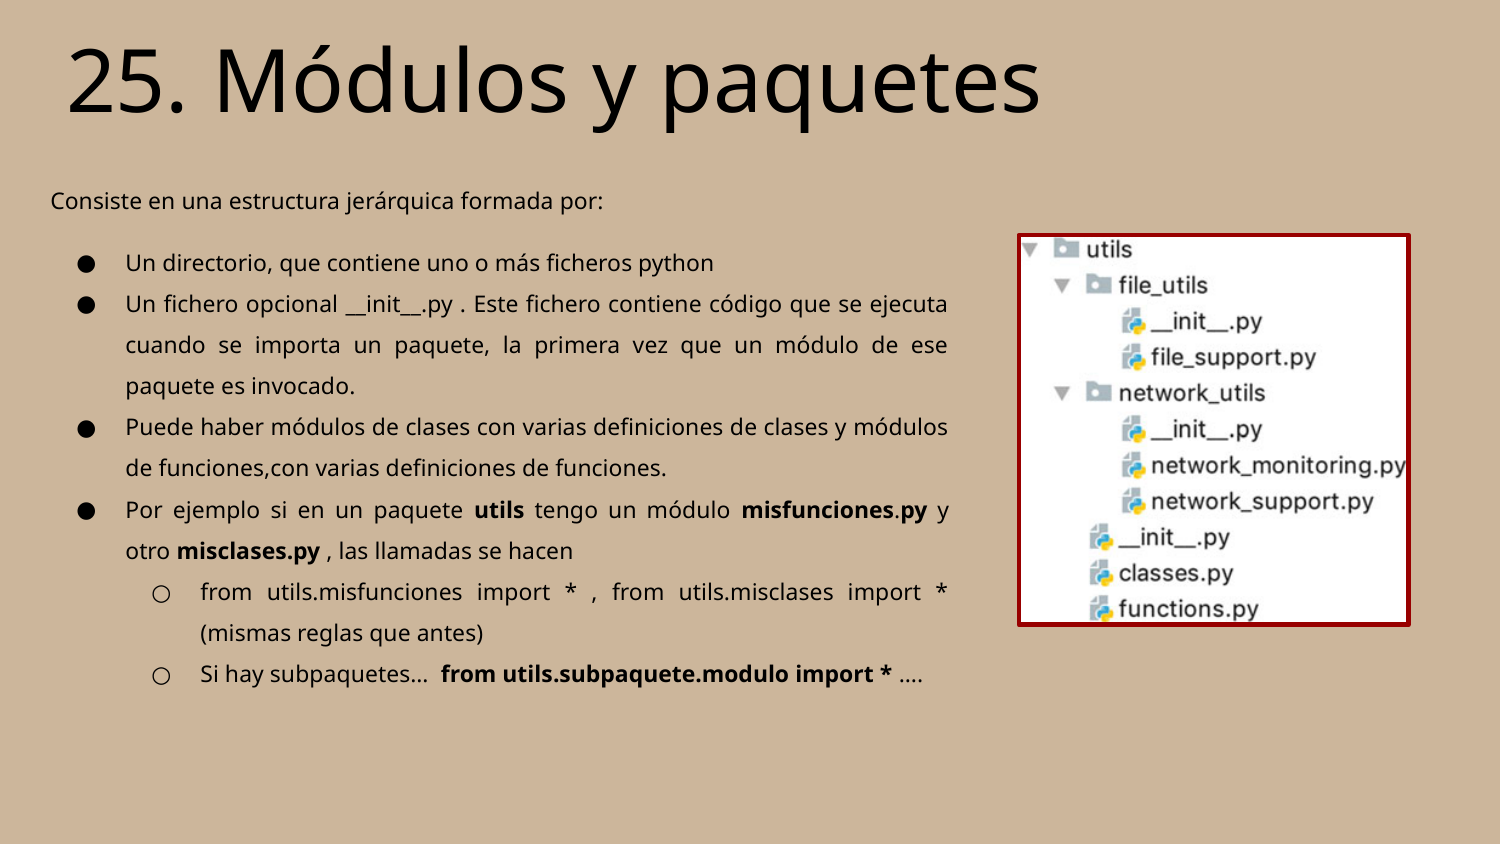

# 25. Módulos y paquetes
Consiste en una estructura jerárquica formada por:
Un directorio, que contiene uno o más ficheros python
Un fichero opcional __init__.py . Este fichero contiene código que se ejecuta cuando se importa un paquete, la primera vez que un módulo de ese paquete es invocado.
Puede haber módulos de clases con varias definiciones de clases y módulos de funciones,con varias definiciones de funciones.
Por ejemplo si en un paquete utils tengo un módulo misfunciones.py y otro misclases.py , las llamadas se hacen
from utils.misfunciones import * , from utils.misclases import * (mismas reglas que antes)
Si hay subpaquetes… from utils.subpaquete.modulo import * ….